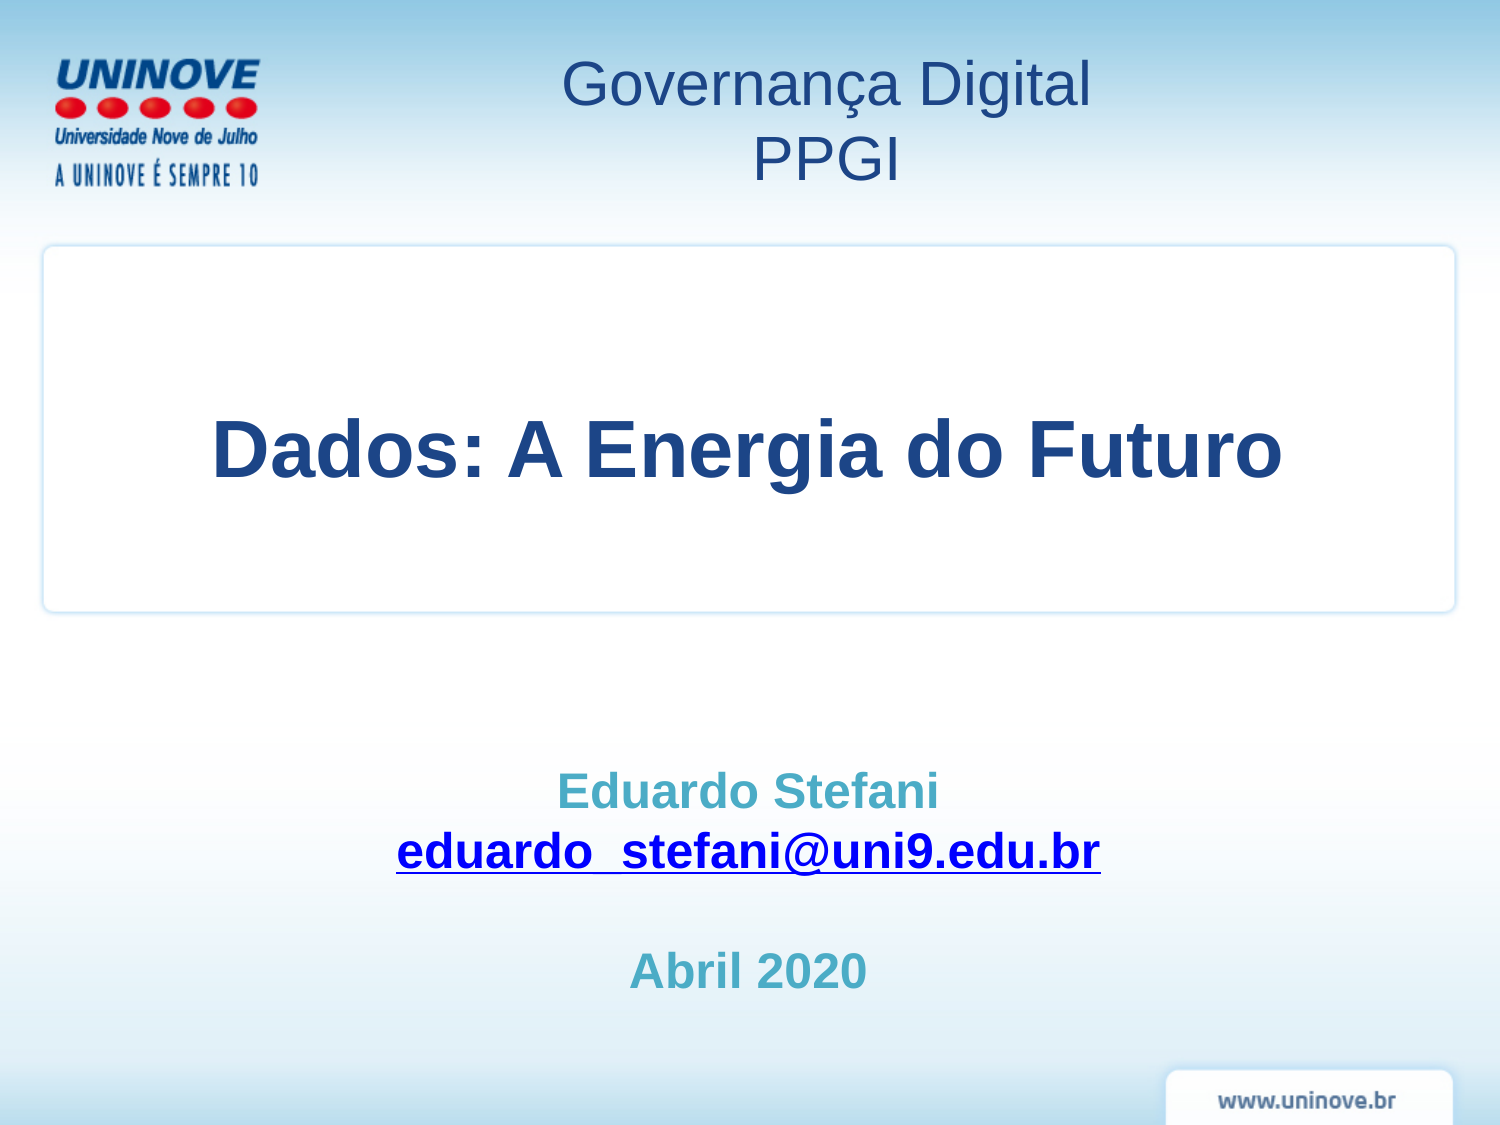

Governança Digital
PPGI
Dados: A Energia do Futuro
Eduardo Stefani
eduardo_stefani@uni9.edu.br
Abril 2020